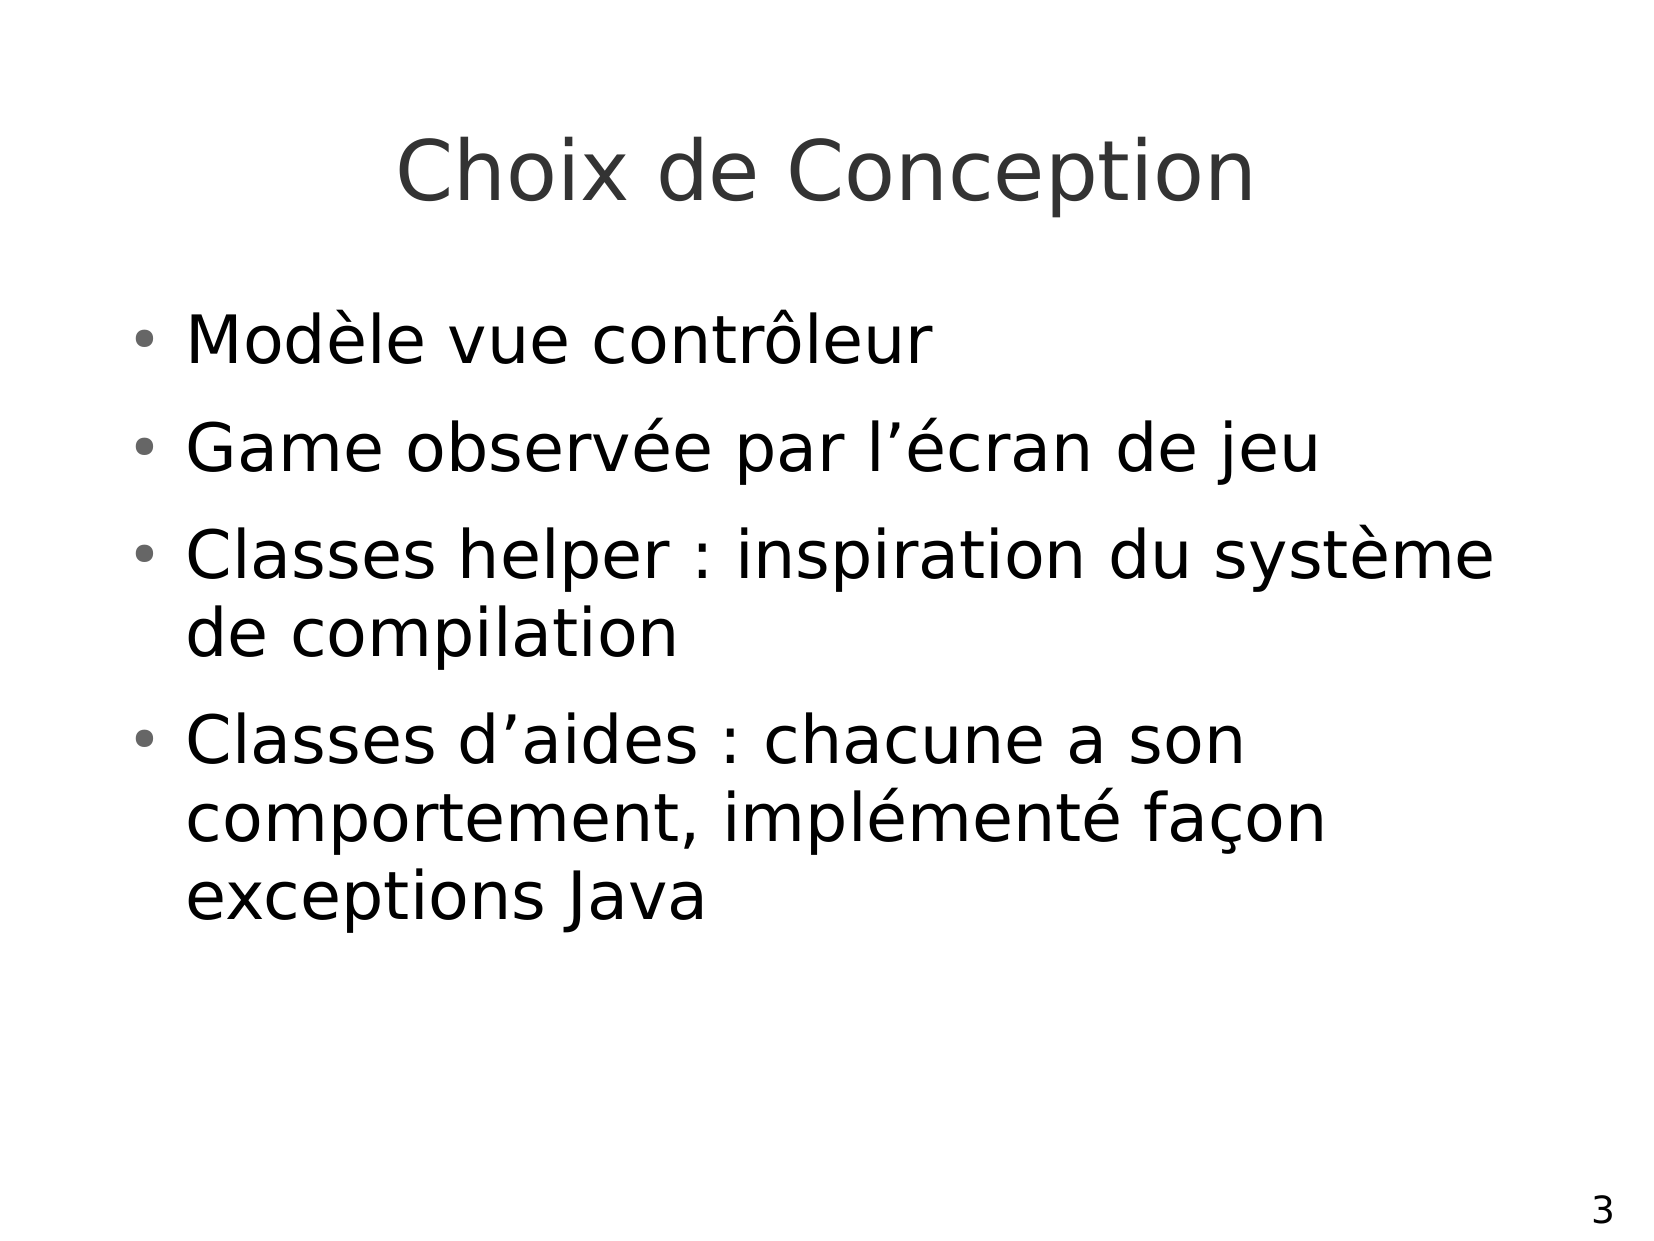

# Choix de Conception
Modèle vue contrôleur
Game observée par l’écran de jeu
Classes helper : inspiration du système de compilation
Classes d’aides : chacune a son comportement, implémenté façon exceptions Java
3
3